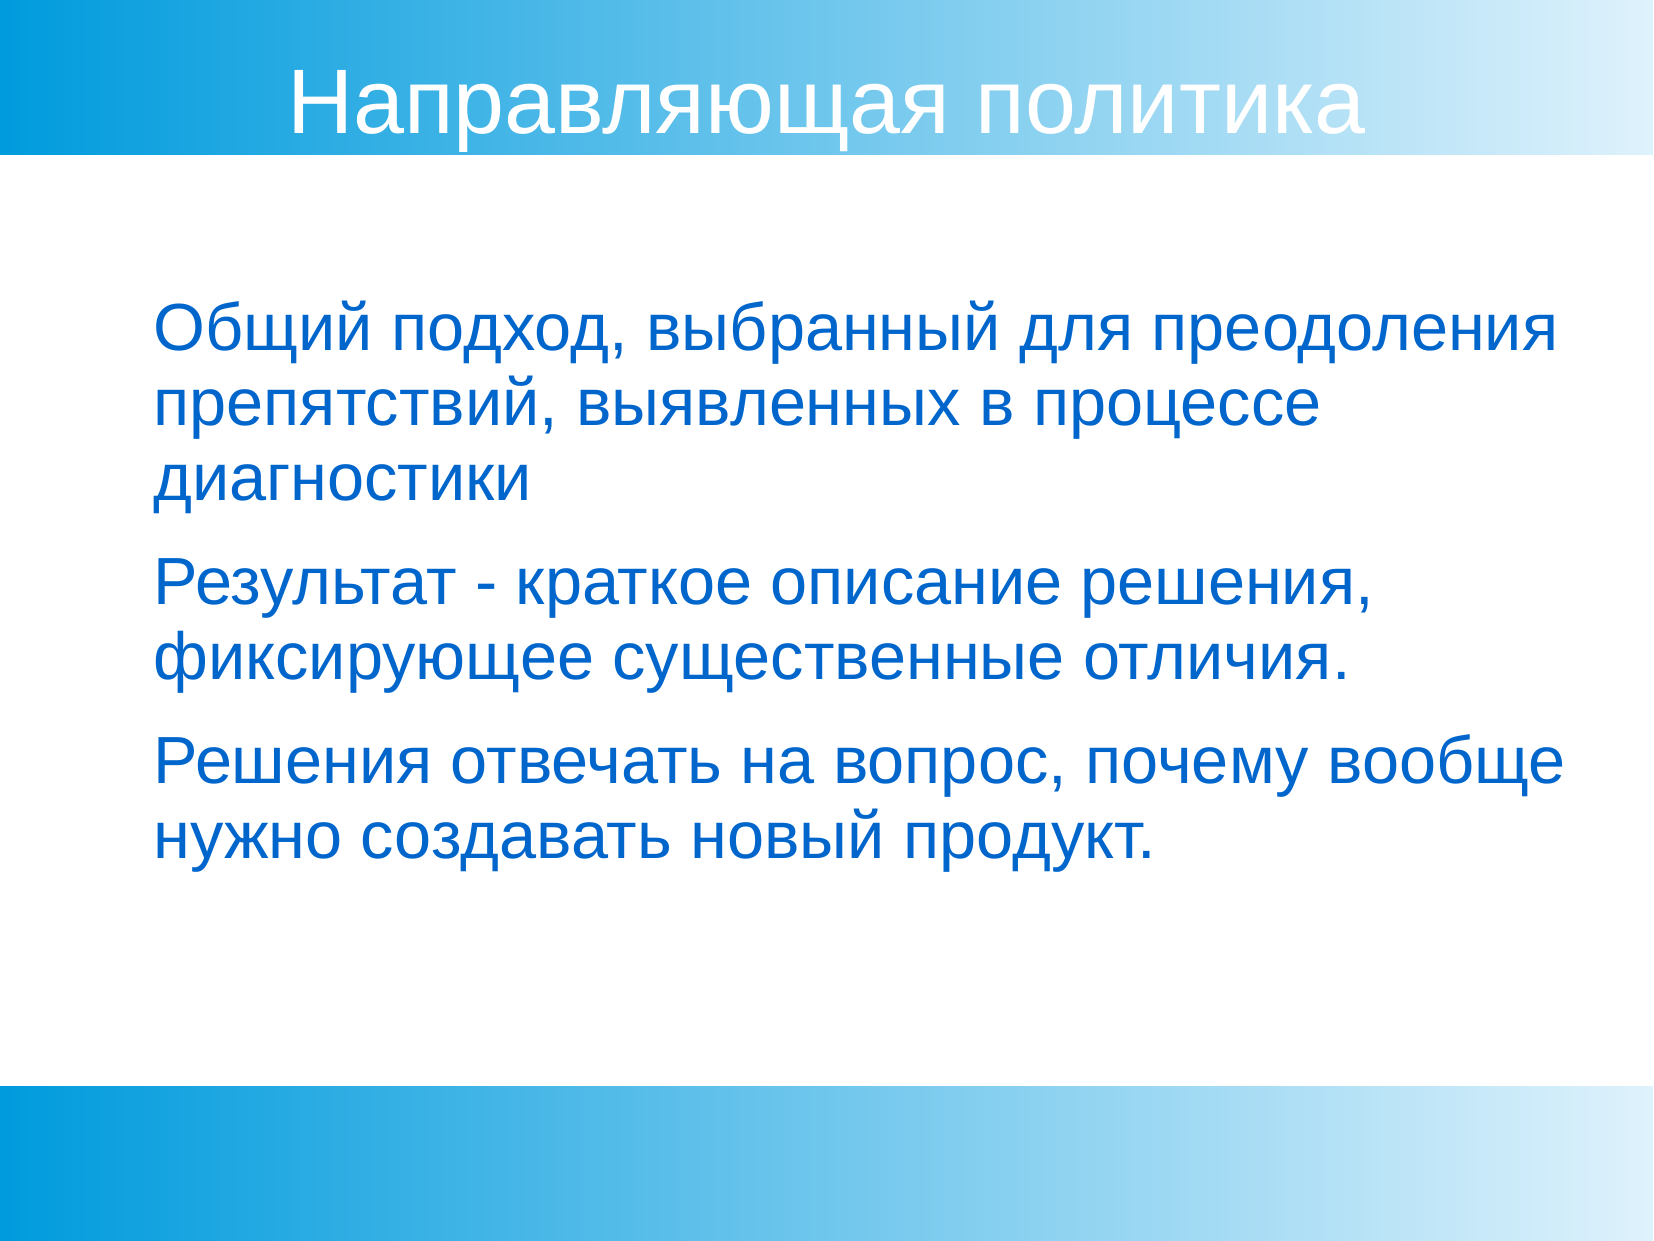

# Направляющая политика
Общий подход, выбранный для преодоления препятствий, выявленных в процессе диагностики
Результат - краткое описание решения, фиксирующее существенные отличия.
Решения отвечать на вопрос, почему вообще нужно создавать новый продукт.